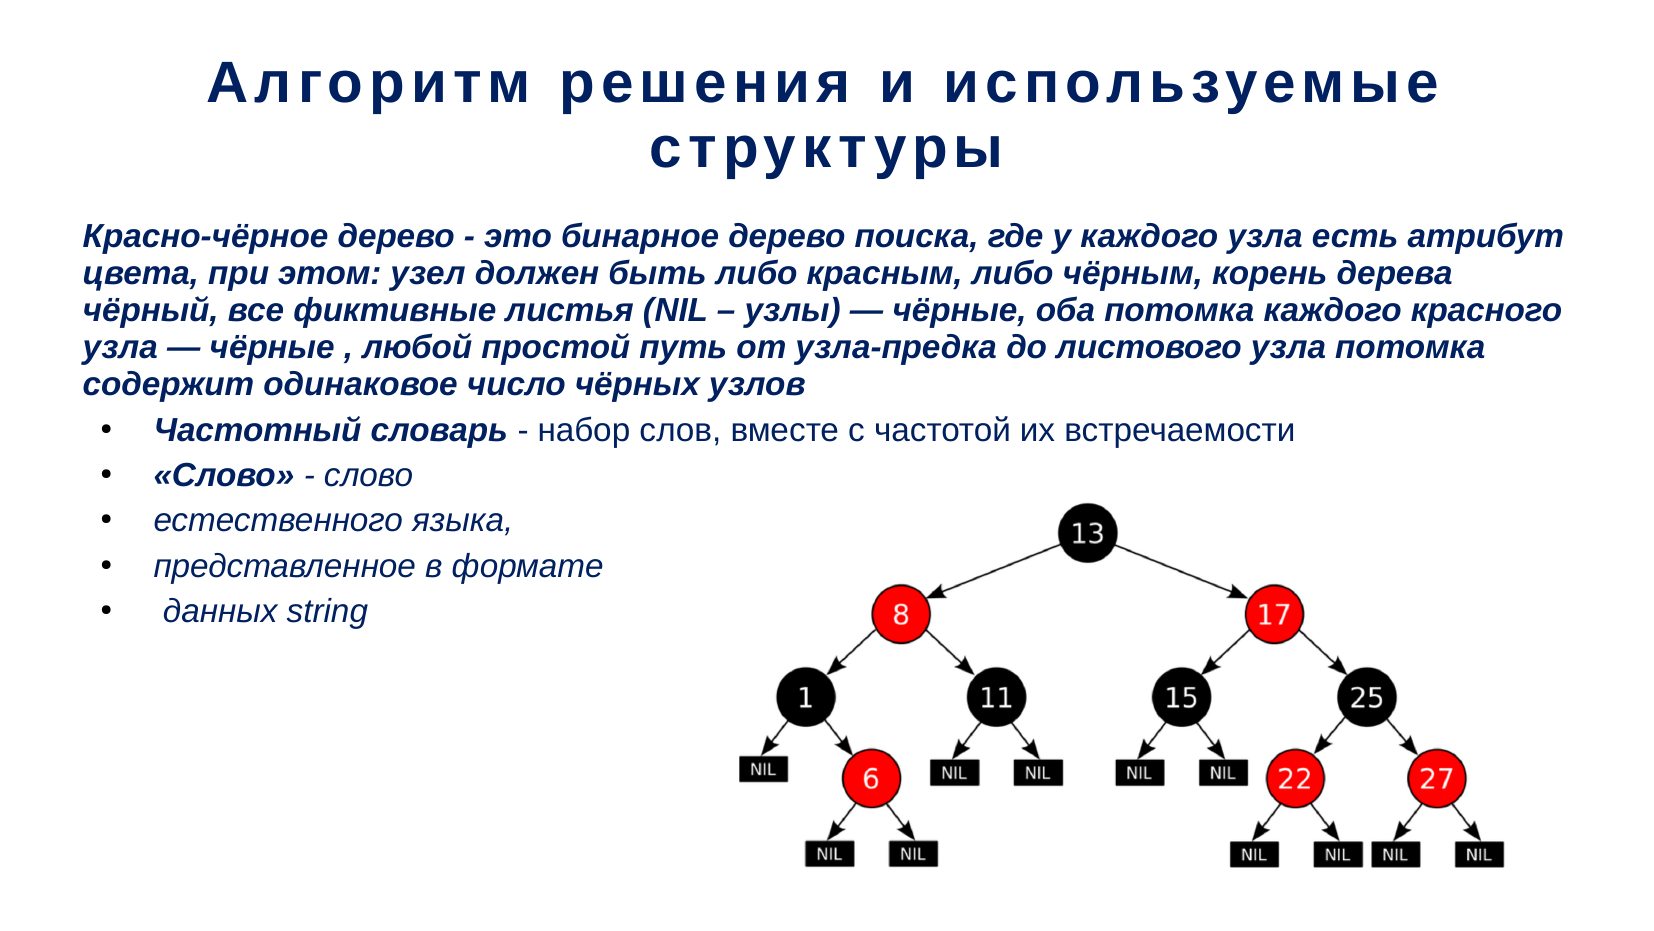

# Алгоритм решения и используемые структуры
Красно-чёрное дерево - это бинарное дерево поиска, где у каждого узла есть атрибут цвета, при этом: узел должен быть либо красным, либо чёрным, корень дерева чёрный, все фиктивные листья (NIL – узлы) — чёрные, оба потомка каждого красного узла — чёрные , любой простой путь от узла-предка до листового узла потомка содержит одинаковое число чёрных узлов
Частотный словарь - набор слов, вместе с частотой их встречаемости
«Слово» - слово
естественного языка,
представленное в формате
 данных string